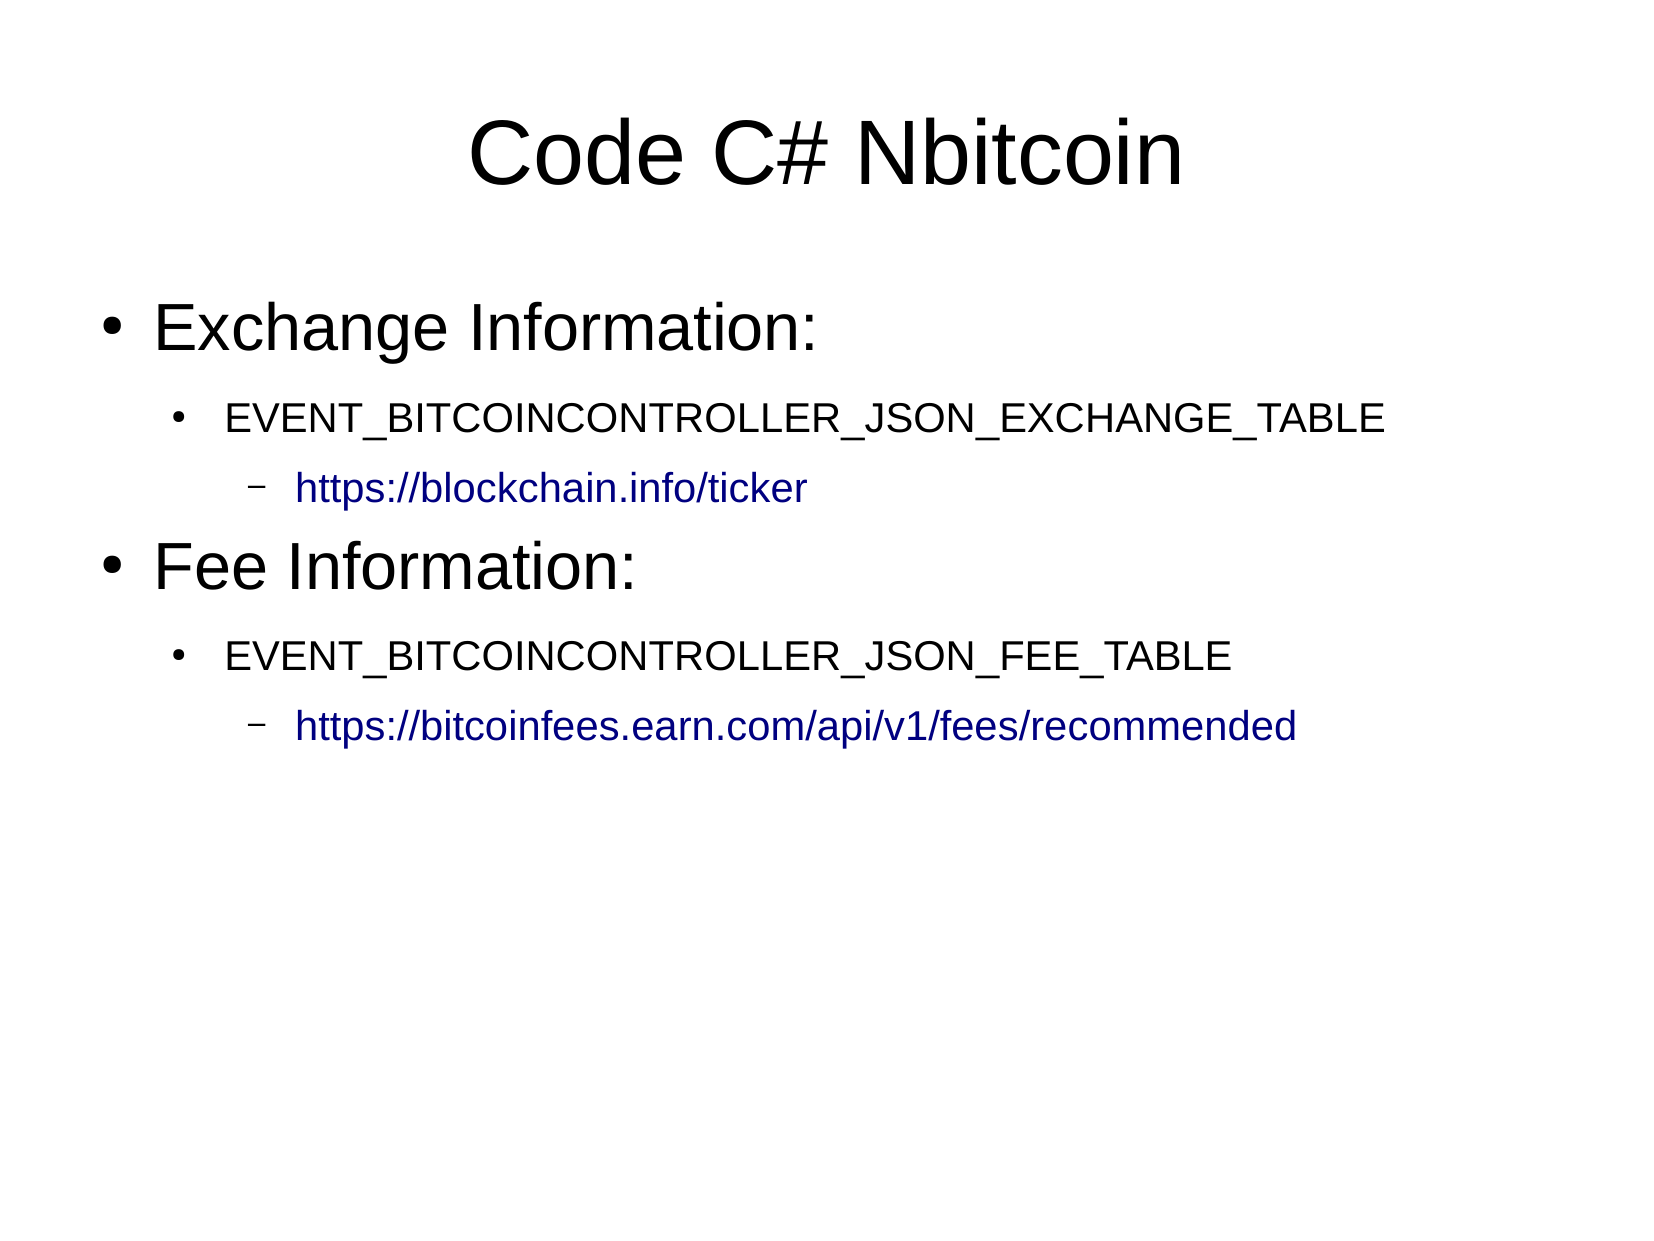

# Code C# Nbitcoin
Exchange Information:
EVENT_BITCOINCONTROLLER_JSON_EXCHANGE_TABLE
https://blockchain.info/ticker
Fee Information:
EVENT_BITCOINCONTROLLER_JSON_FEE_TABLE
https://bitcoinfees.earn.com/api/v1/fees/recommended